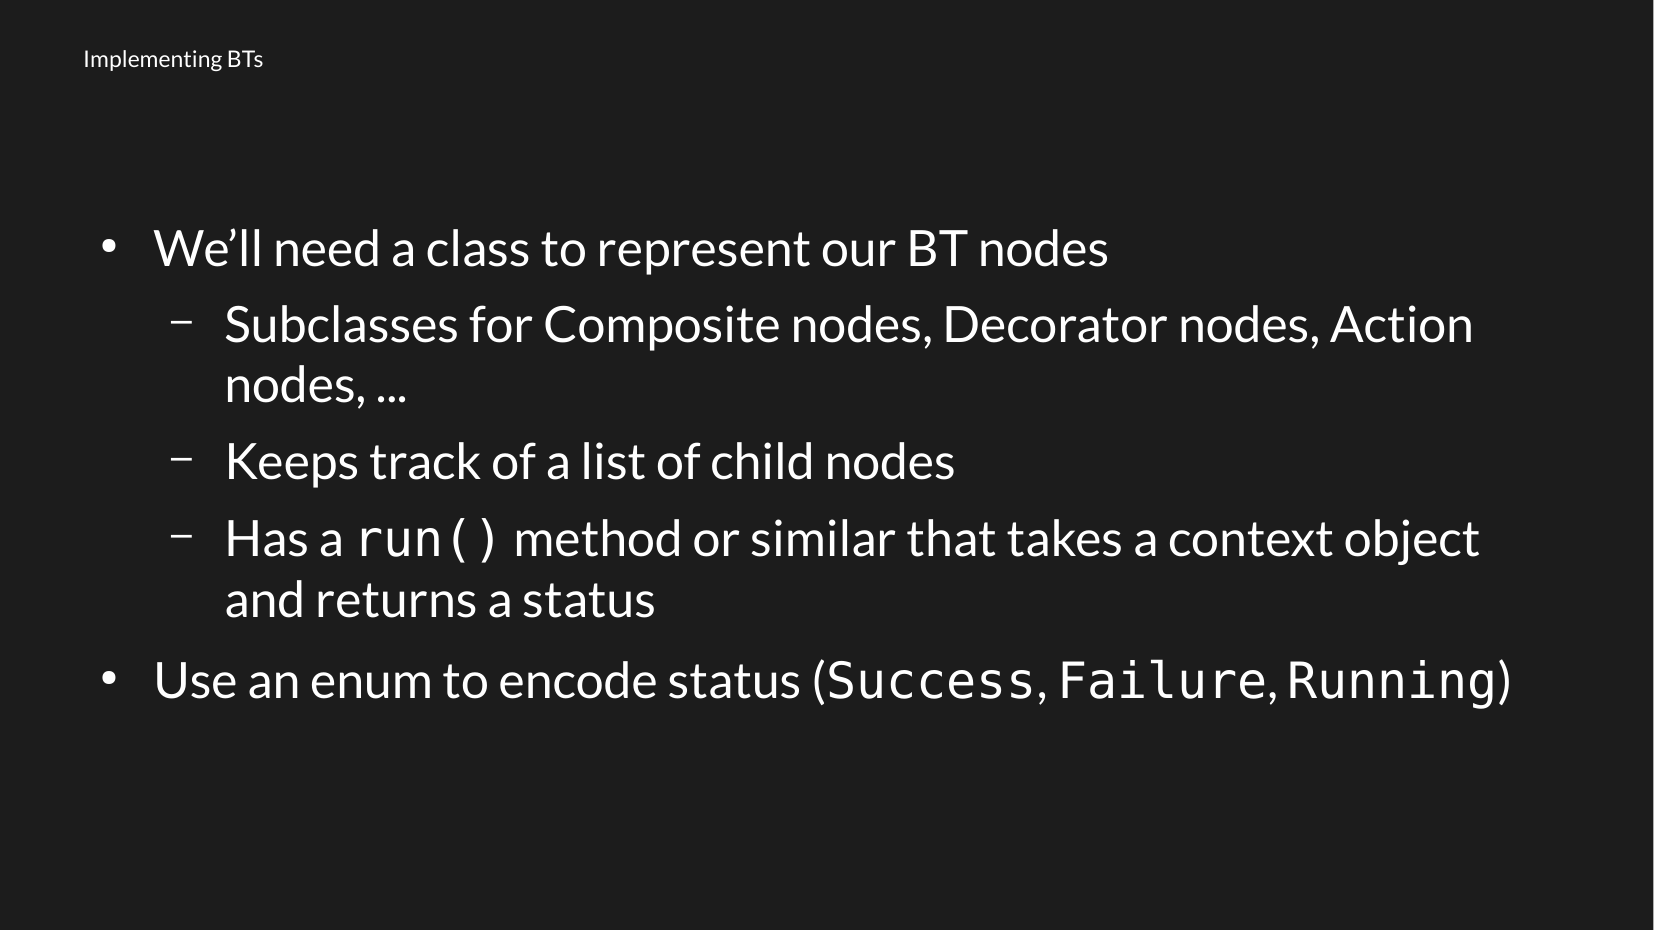

# Implementing BTs
We’ll need a class to represent our BT nodes
Subclasses for Composite nodes, Decorator nodes, Action nodes, ...
Keeps track of a list of child nodes
Has a run() method or similar that takes a context object and returns a status
Use an enum to encode status (Success, Failure, Running)